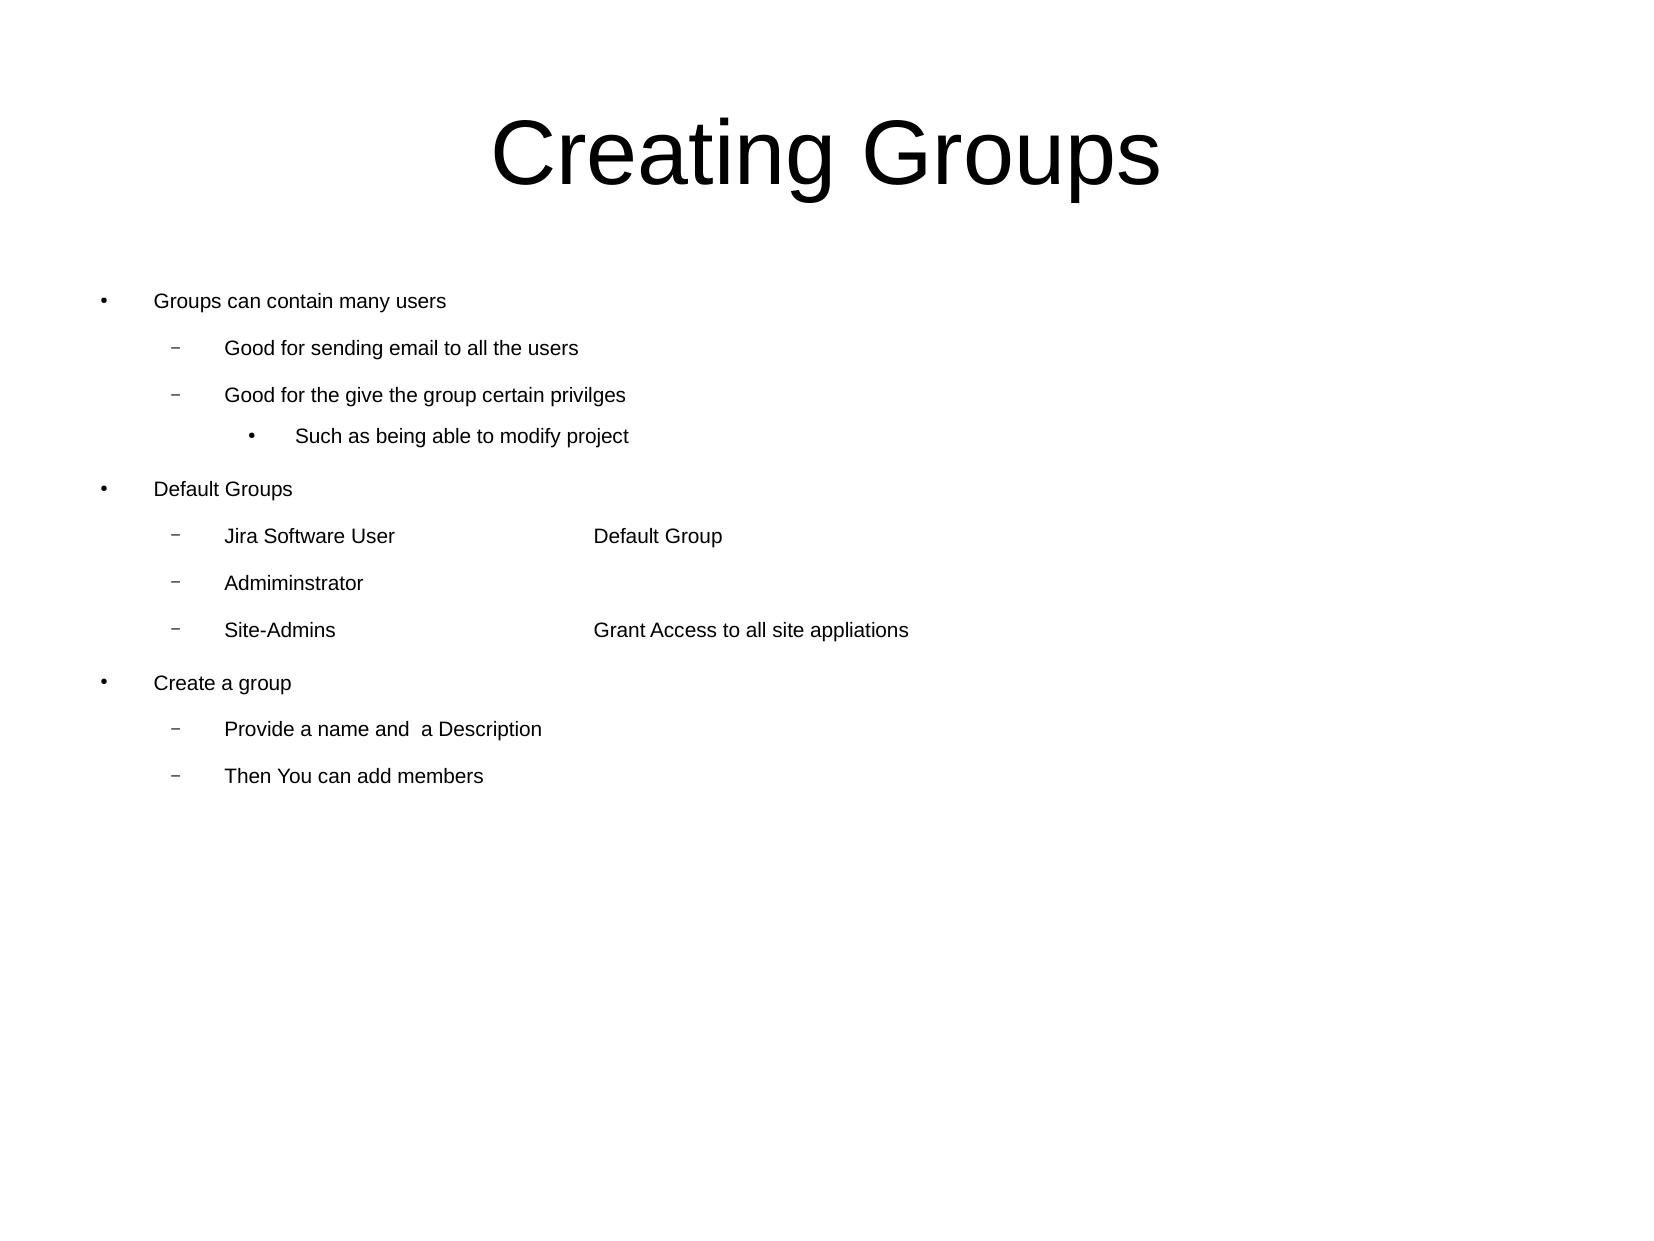

# Creating Groups
Groups can contain many users
Good for sending email to all the users
Good for the give the group certain privilges
Such as being able to modify project
Default Groups
Jira Software User 			Default Group
Admiminstrator
Site-Admins				Grant Access to all site appliations
Create a group
Provide a name and a Description
Then You can add members